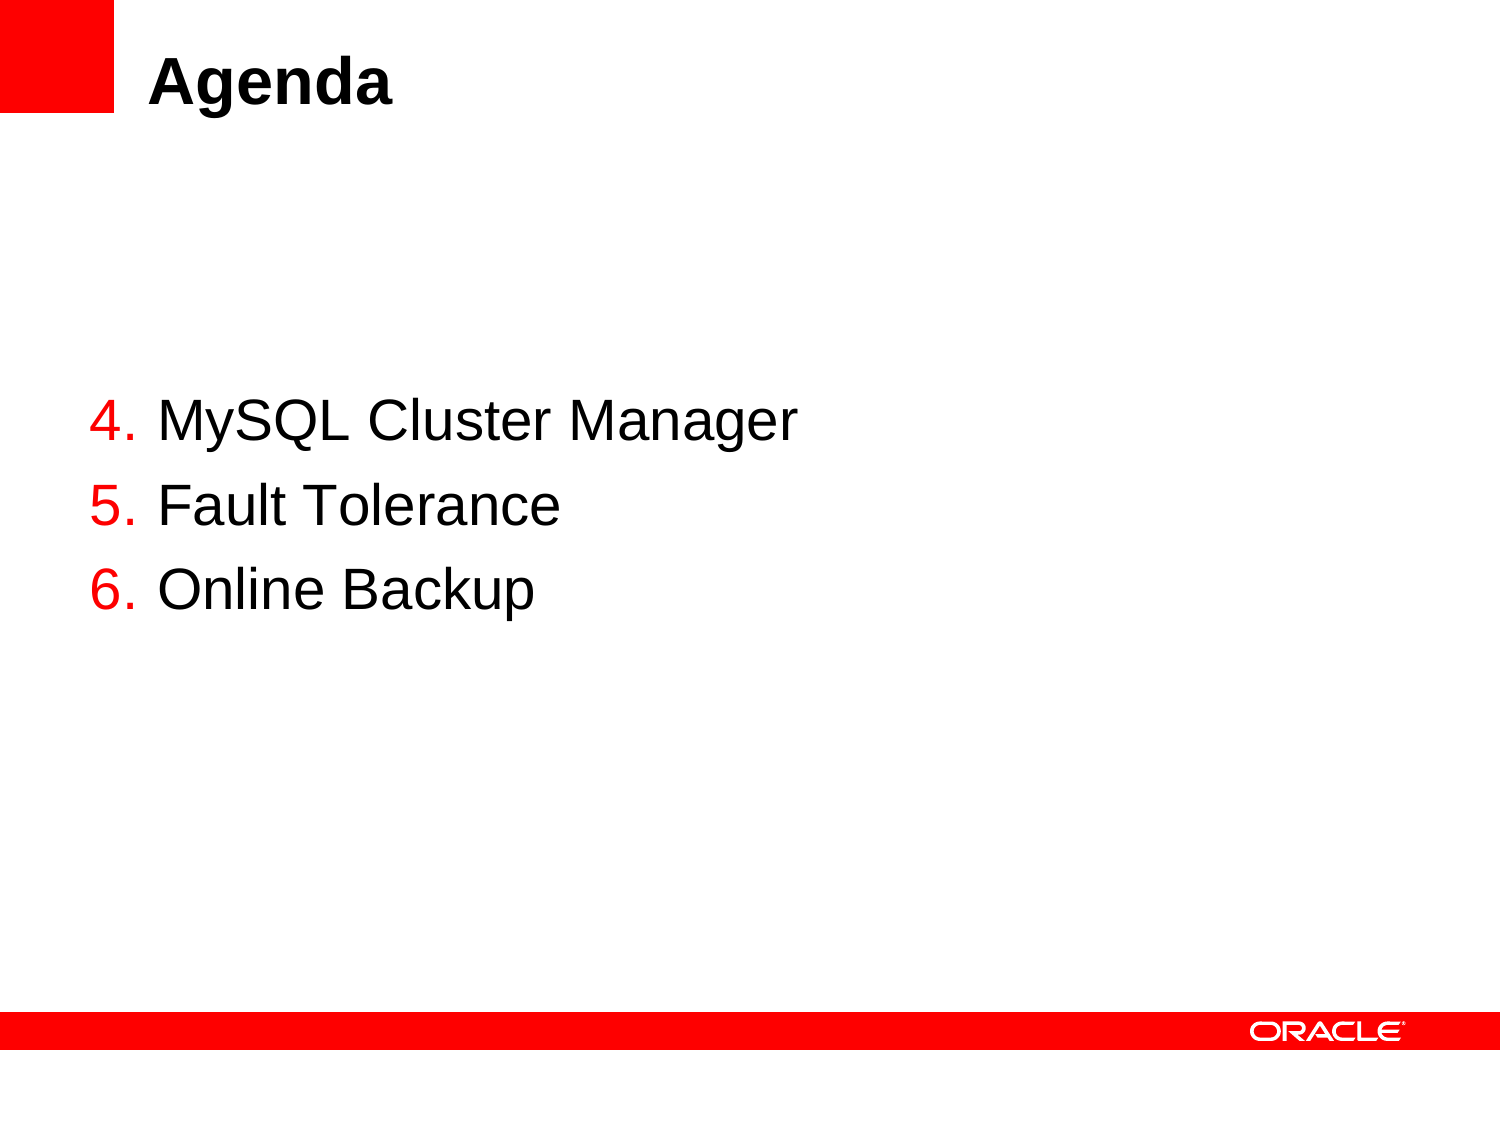

# Agenda
MySQL Cluster Manager
Fault Tolerance
Online Backup